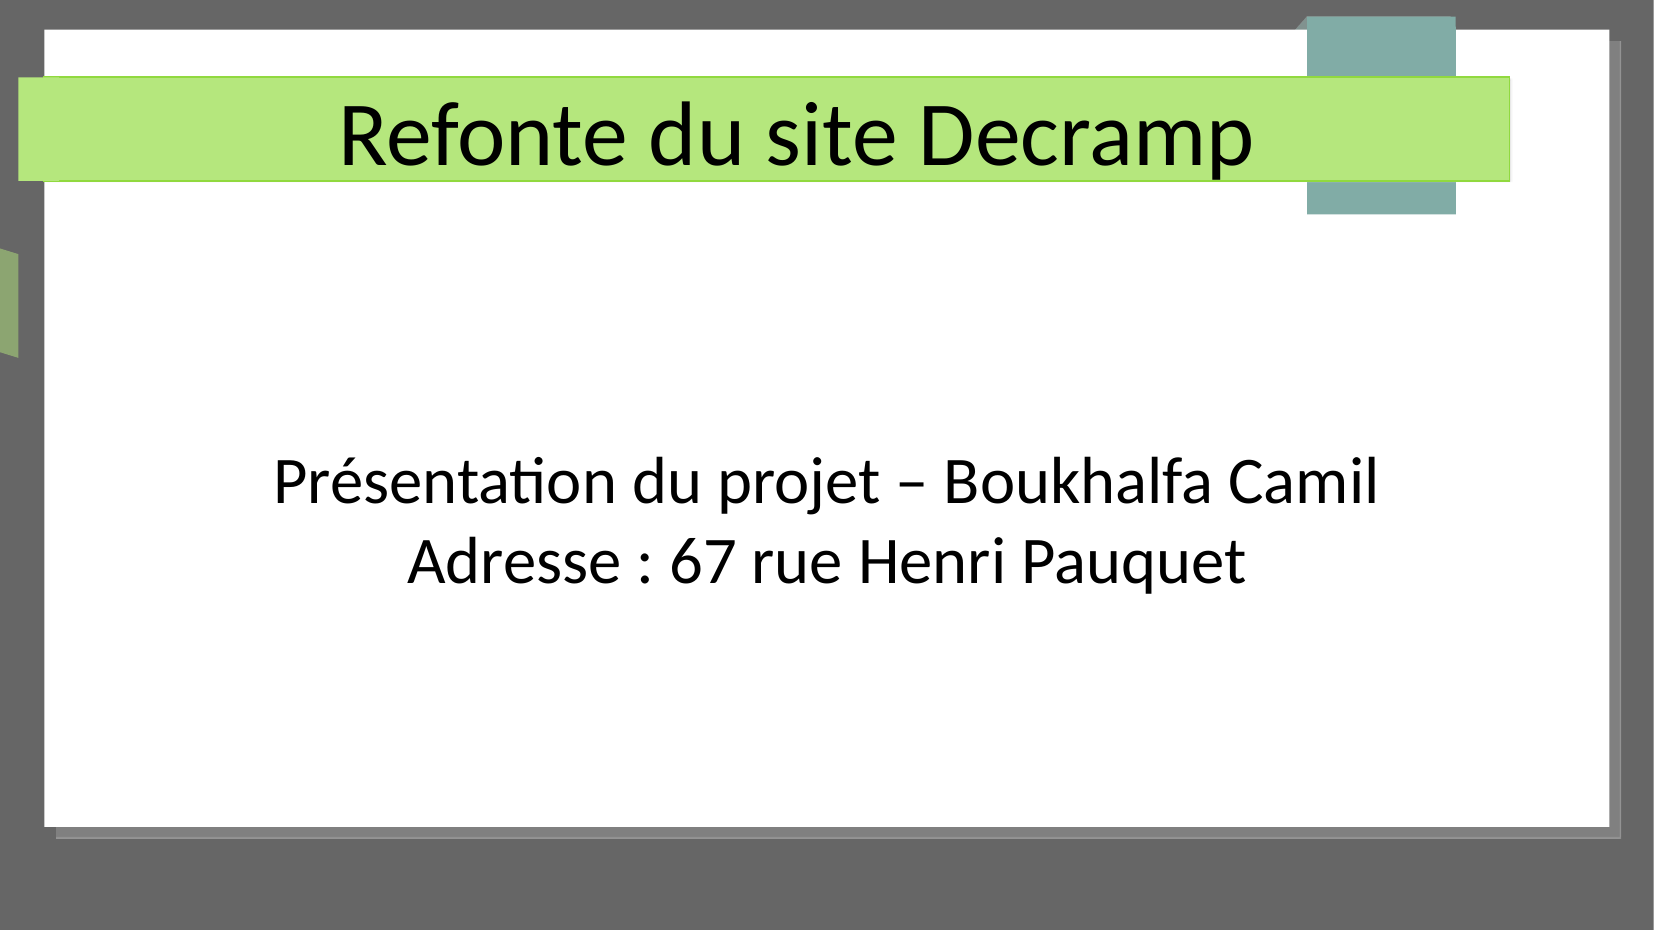

# Refonte du site Decramp
Présentation du projet – Boukhalfa Camil
Adresse : 67 rue Henri Pauquet